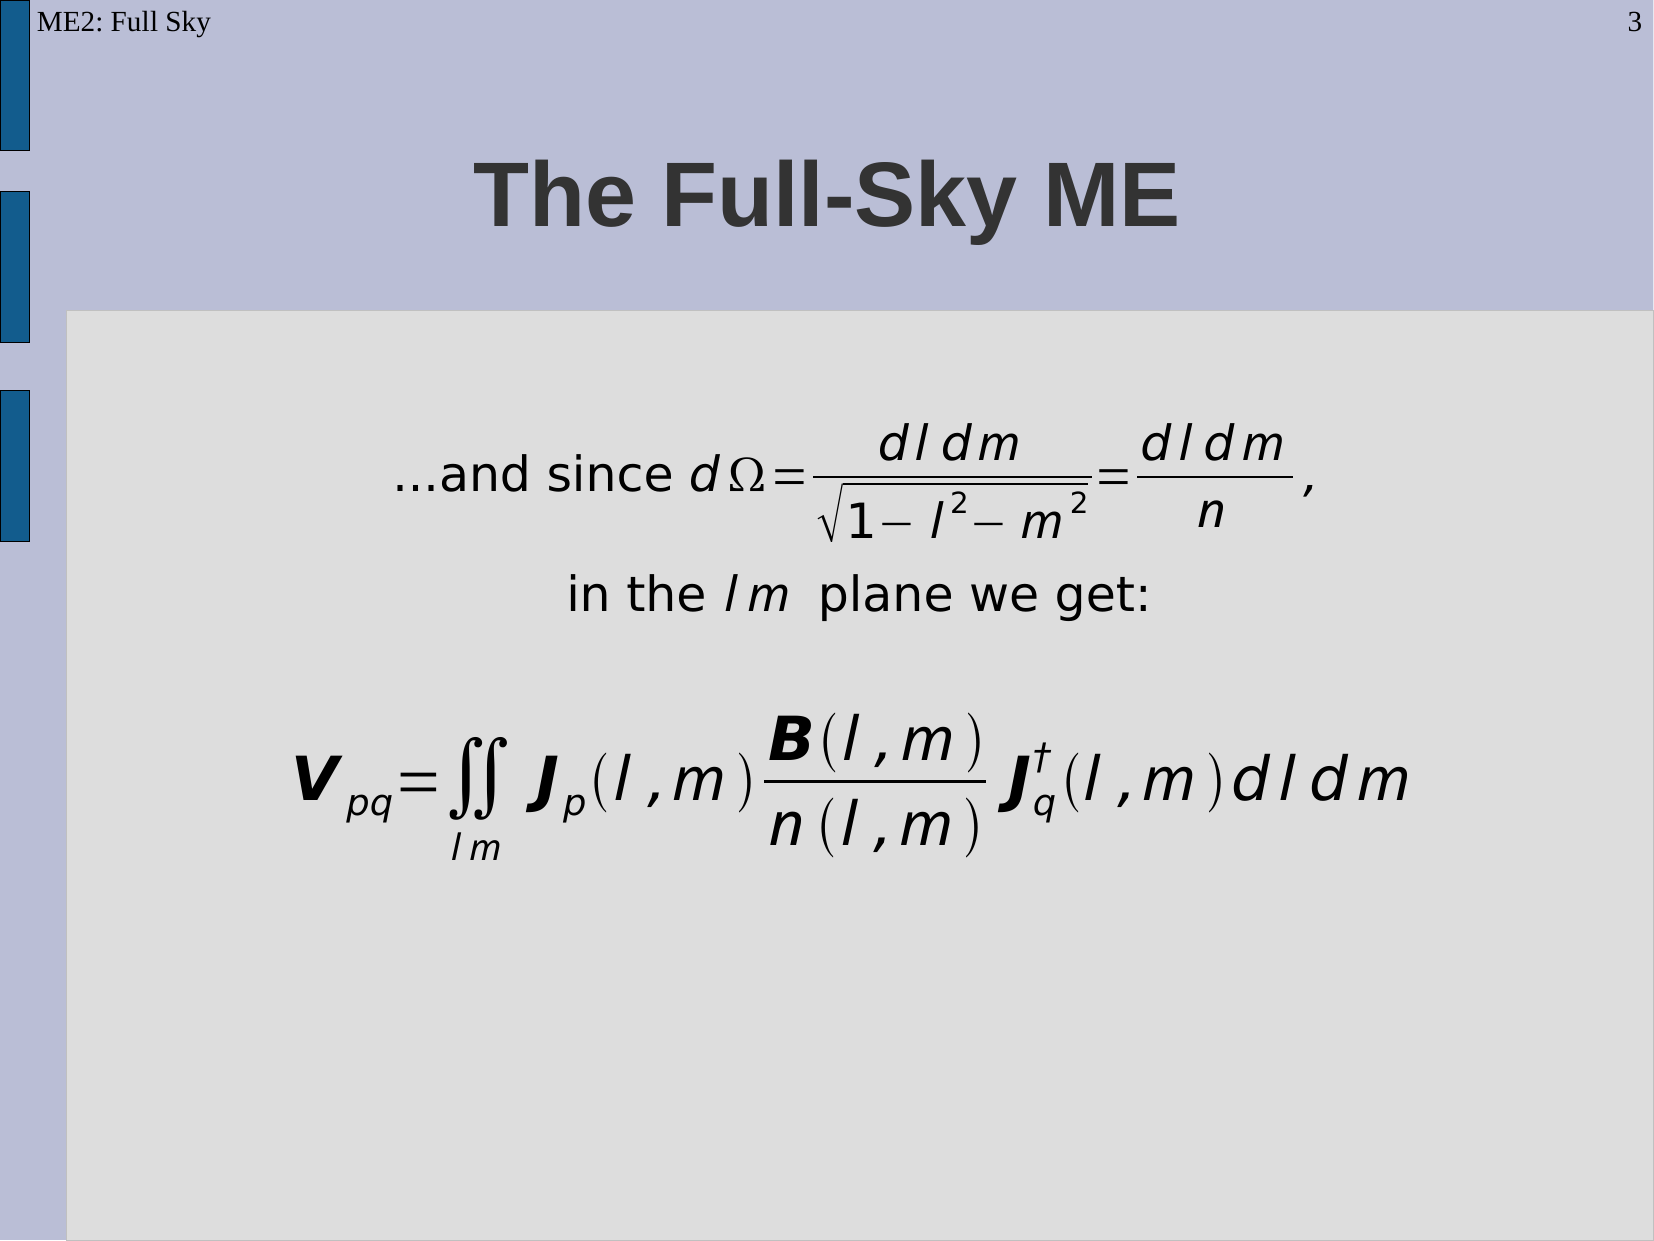

ME2: Full Sky
3
# The Full-Sky ME